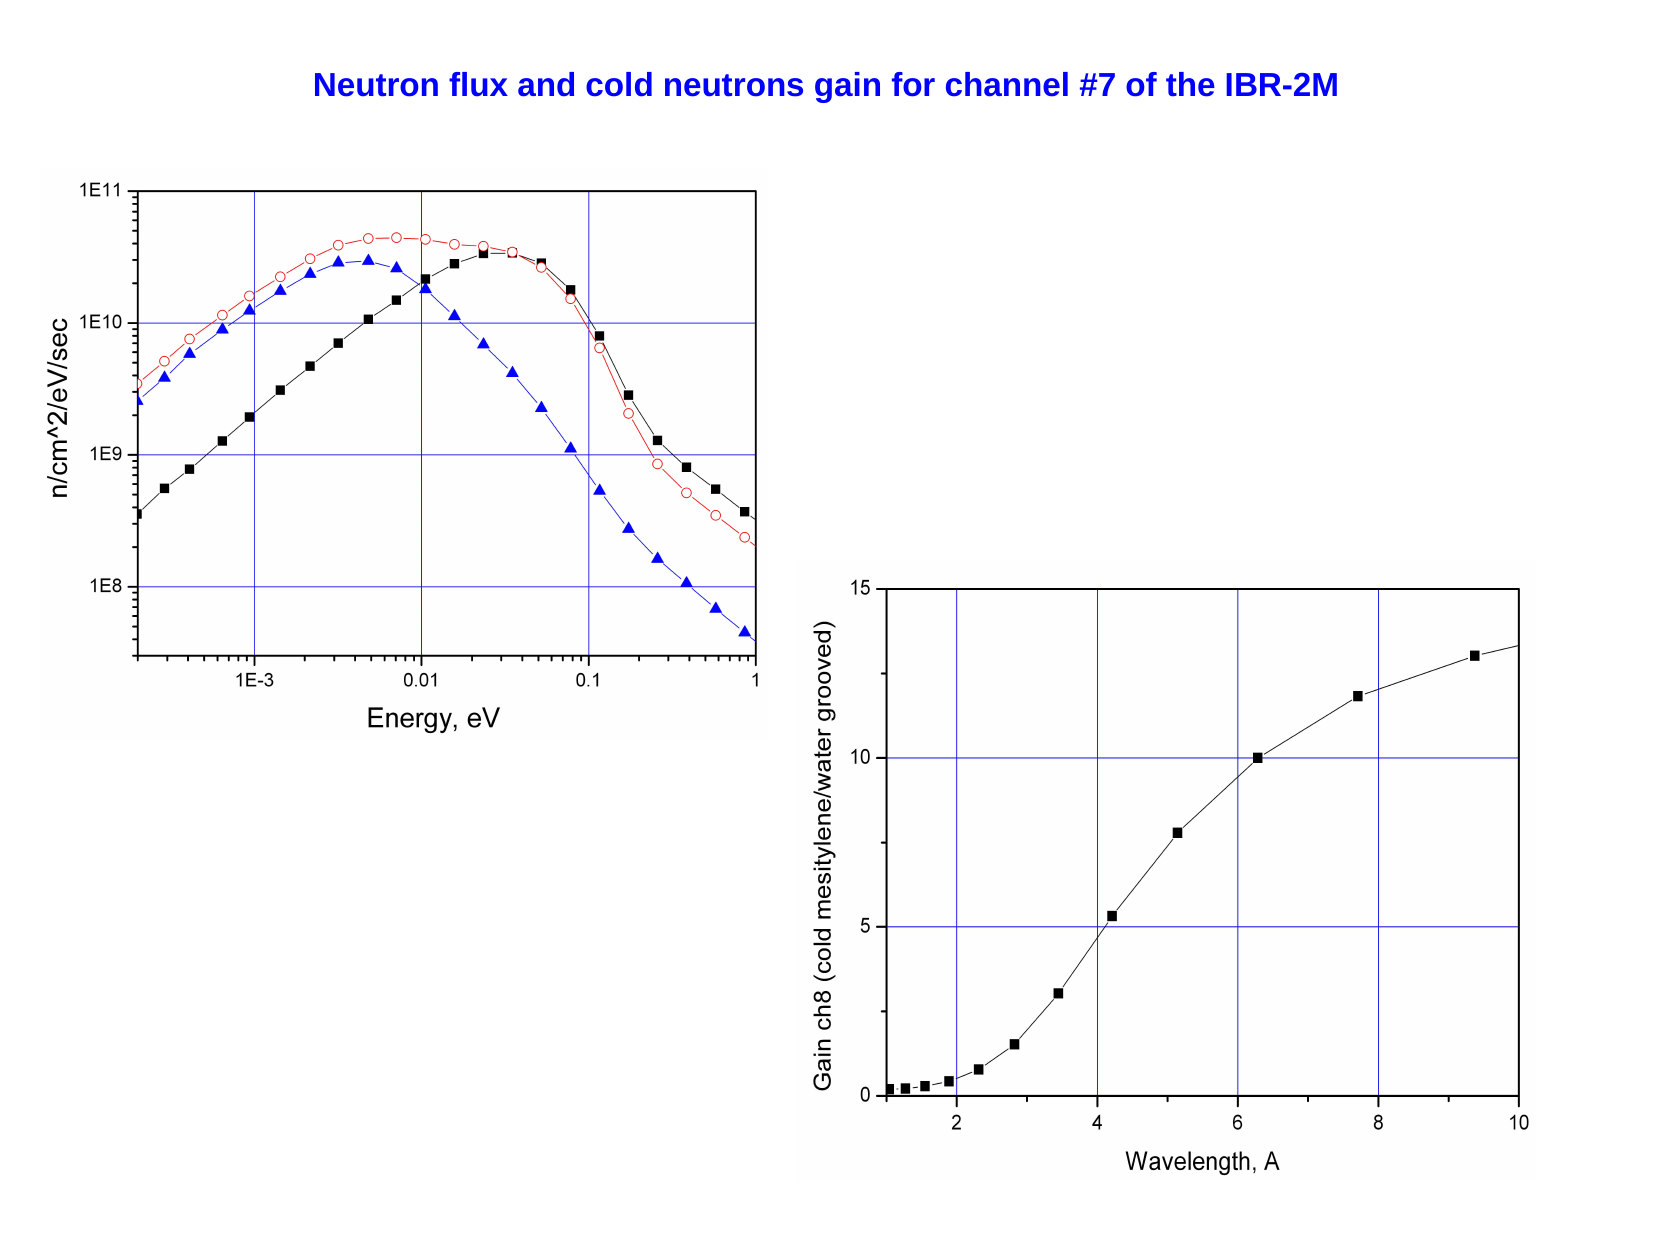

Neutron flux and cold neutrons gain for channel #7 of the IBR-2M